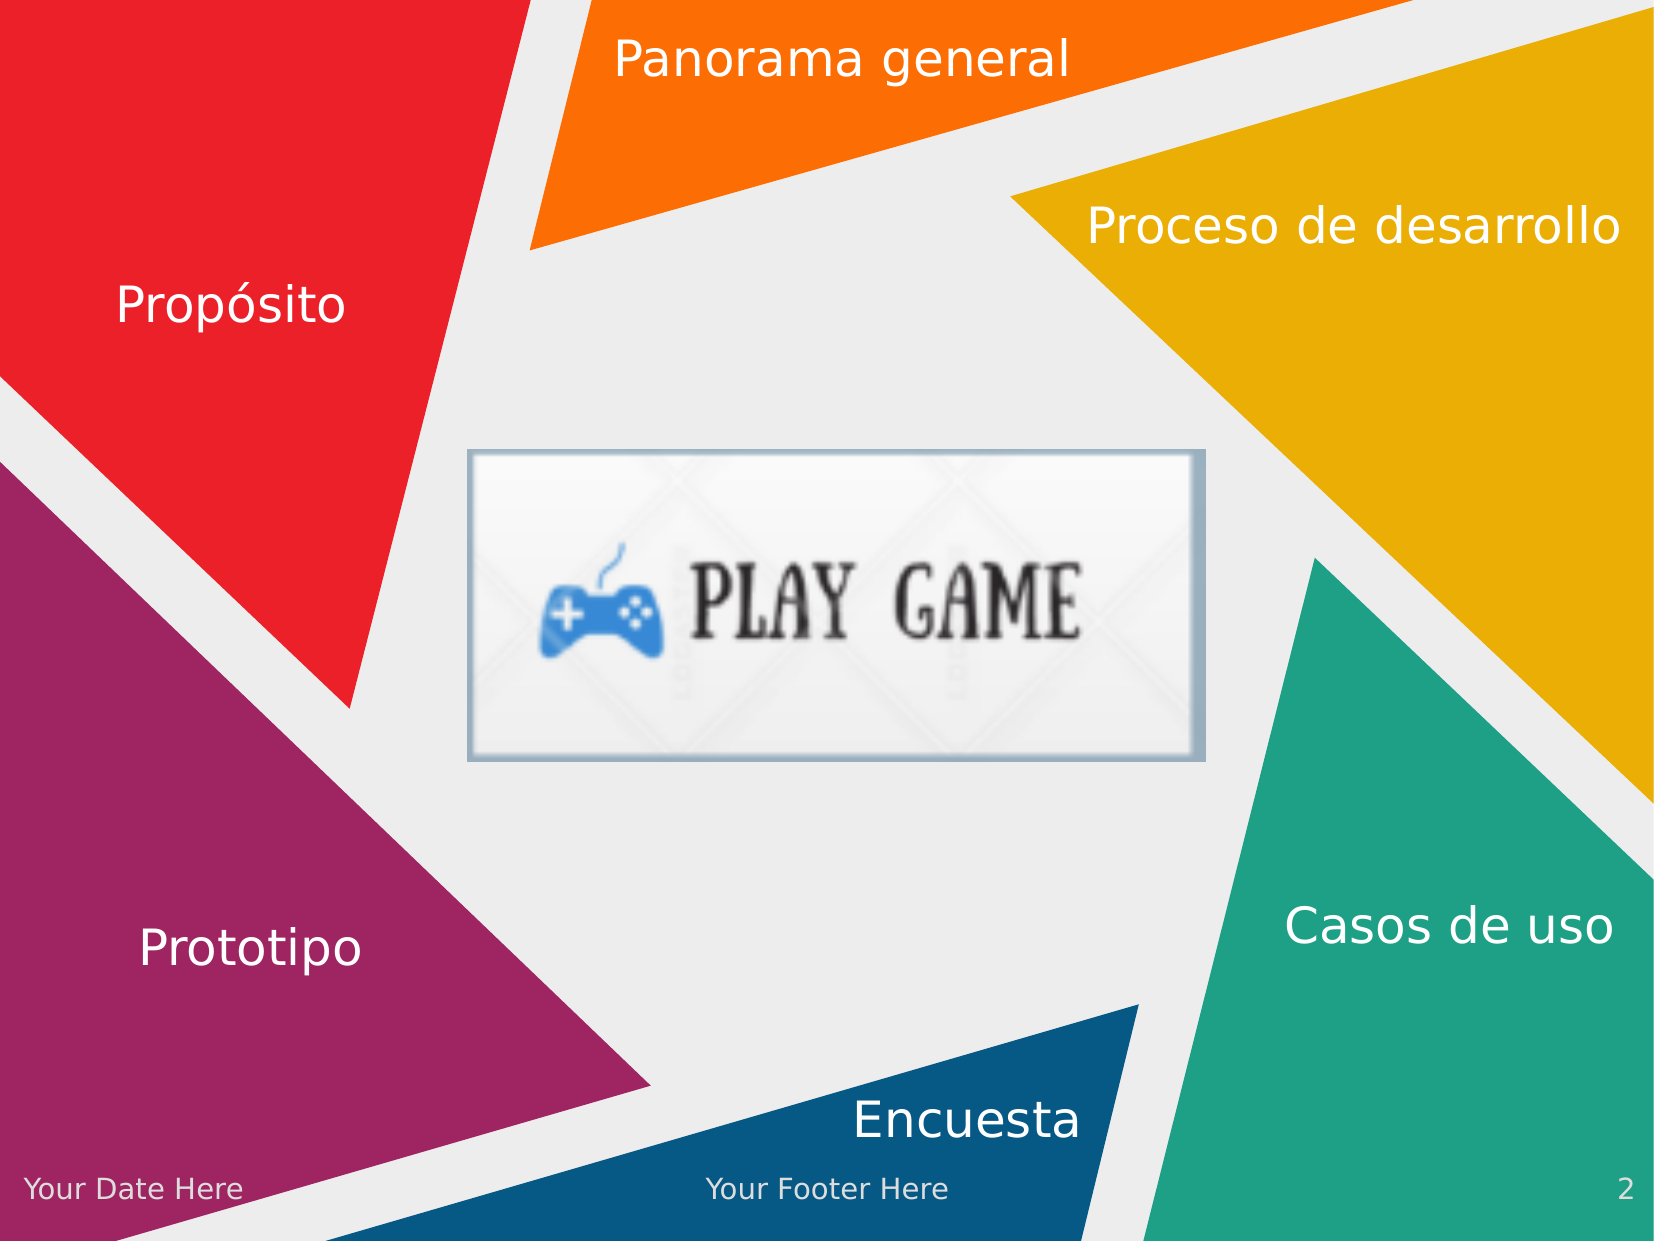

Panorama general
Proceso de desarrollo
Propósito
#
Casos de uso
Prototipo
Encuesta
Your Date Here
Your Footer Here
2